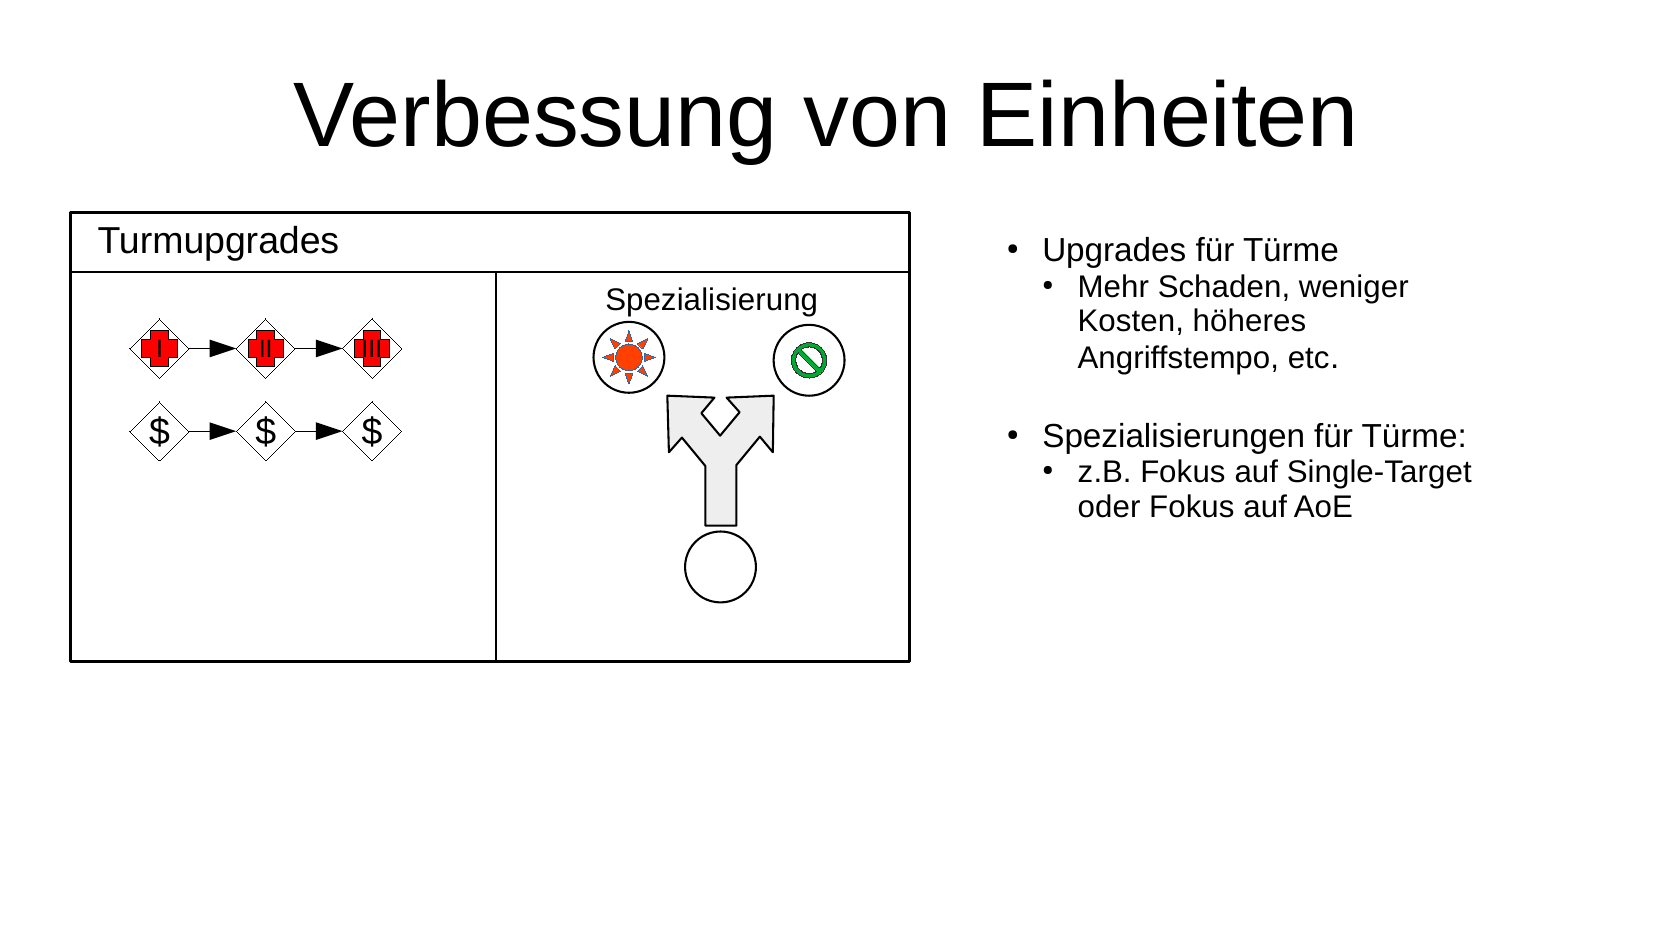

# Verbessung von Einheiten
Turmupgrades
Upgrades für Türme
Mehr Schaden, weniger Kosten, höheres Angriffstempo, etc.
Spezialisierungen für Türme:
z.B. Fokus auf Single-Target oder Fokus auf AoE
Spezialisierung
I
II
III
$
$
$
$